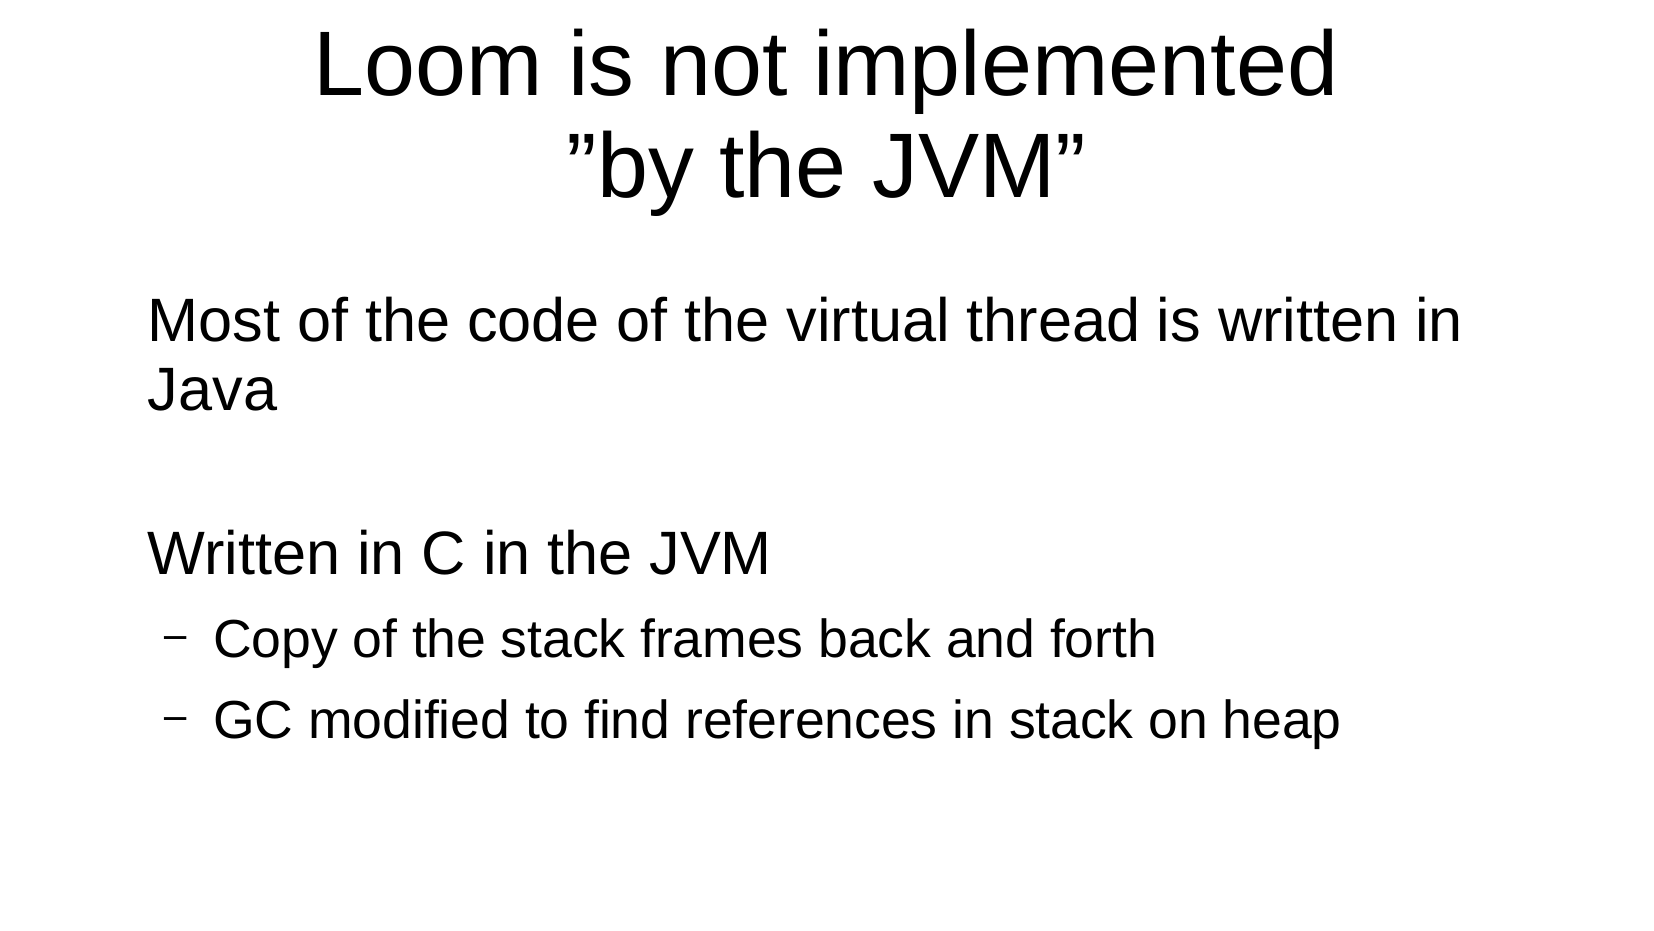

# Loom is not implemented ”by the JVM”
Most of the code of the virtual thread is written in Java
Written in C in the JVM
Copy of the stack frames back and forth
GC modified to find references in stack on heap